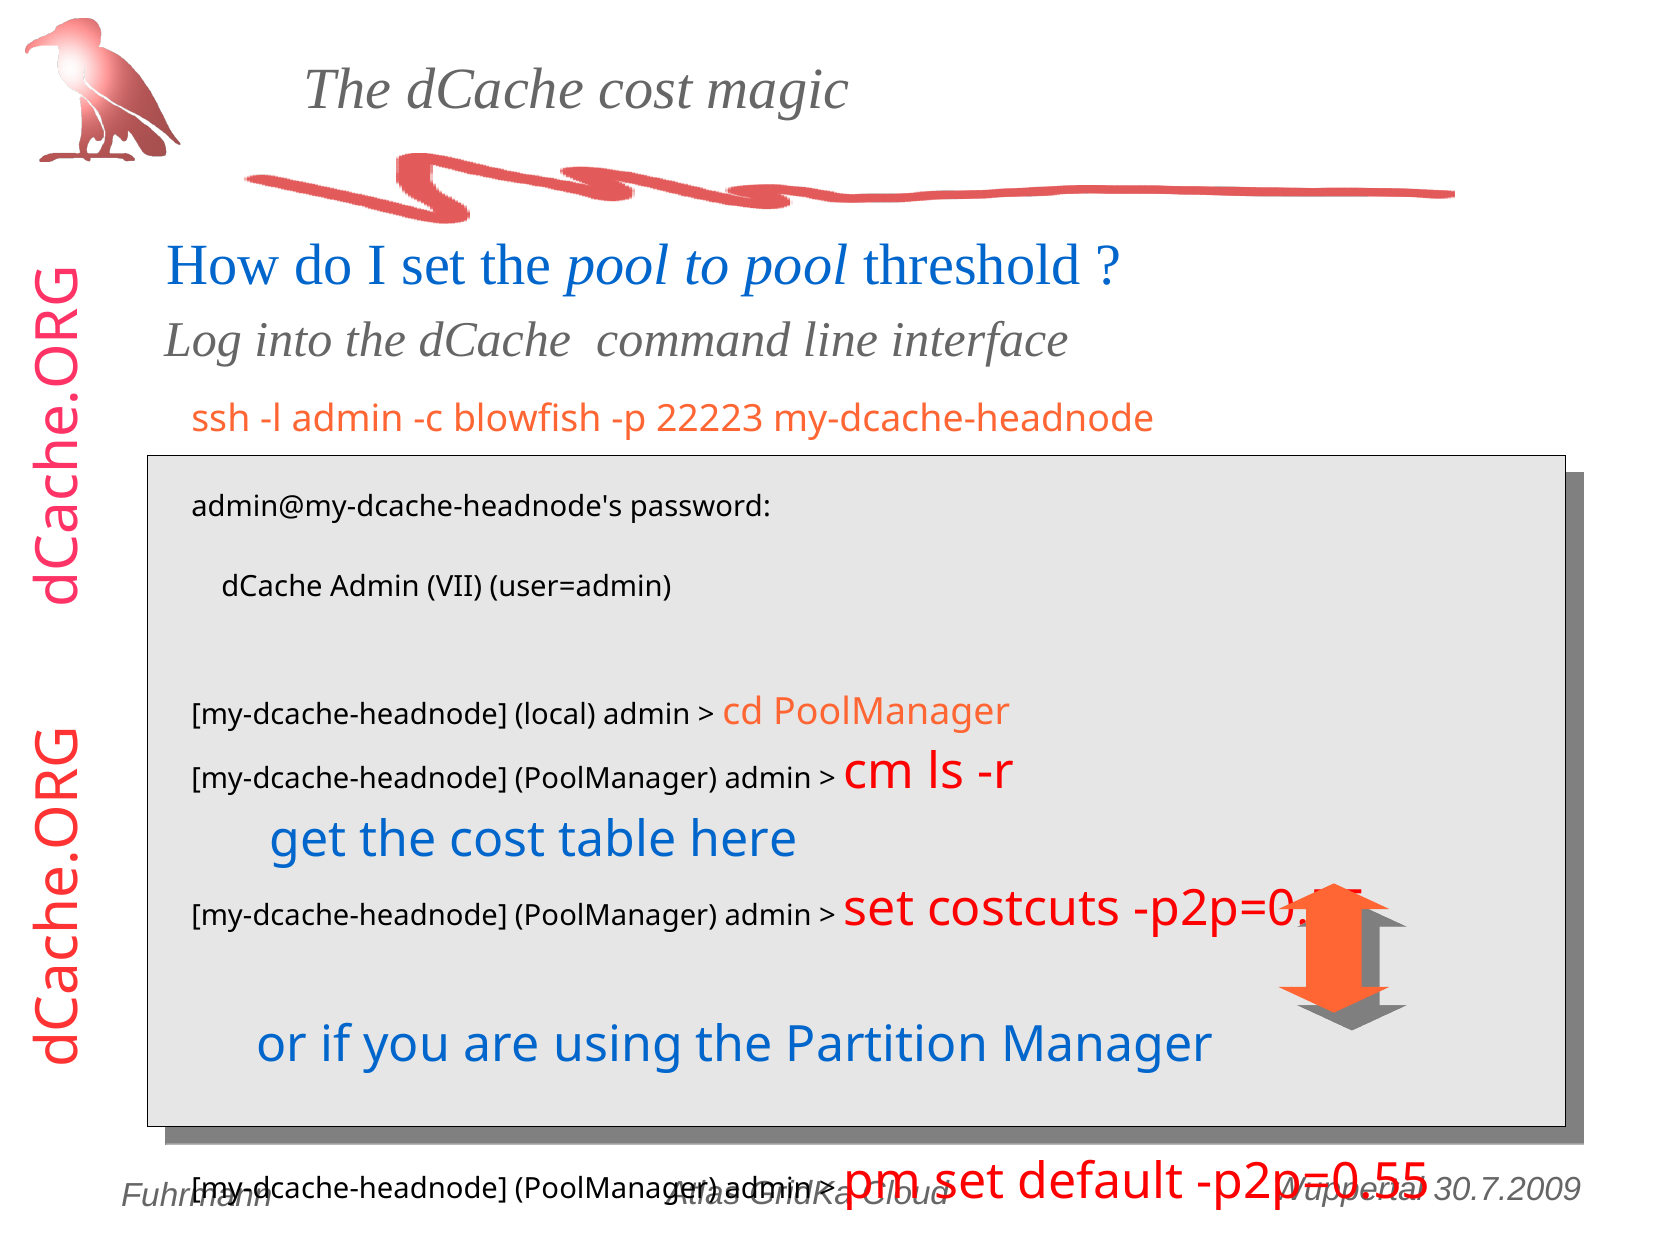

The dCache cost magic
How do I set the pool to pool threshold ?
Log into the dCache command line interface
ssh -l admin -c blowfish -p 22223 my-dcache-headnode
admin@my-dcache-headnode's password:
 dCache Admin (VII) (user=admin)
[my-dcache-headnode] (local) admin > cd PoolManager
[my-dcache-headnode] (PoolManager) admin > cm ls -r
 get the cost table here
[my-dcache-headnode] (PoolManager) admin > set costcuts -p2p=0.55
 or if you are using the Partition Manager
[my-dcache-headnode] (PoolManager) admin > pm set default -p2p=0.55